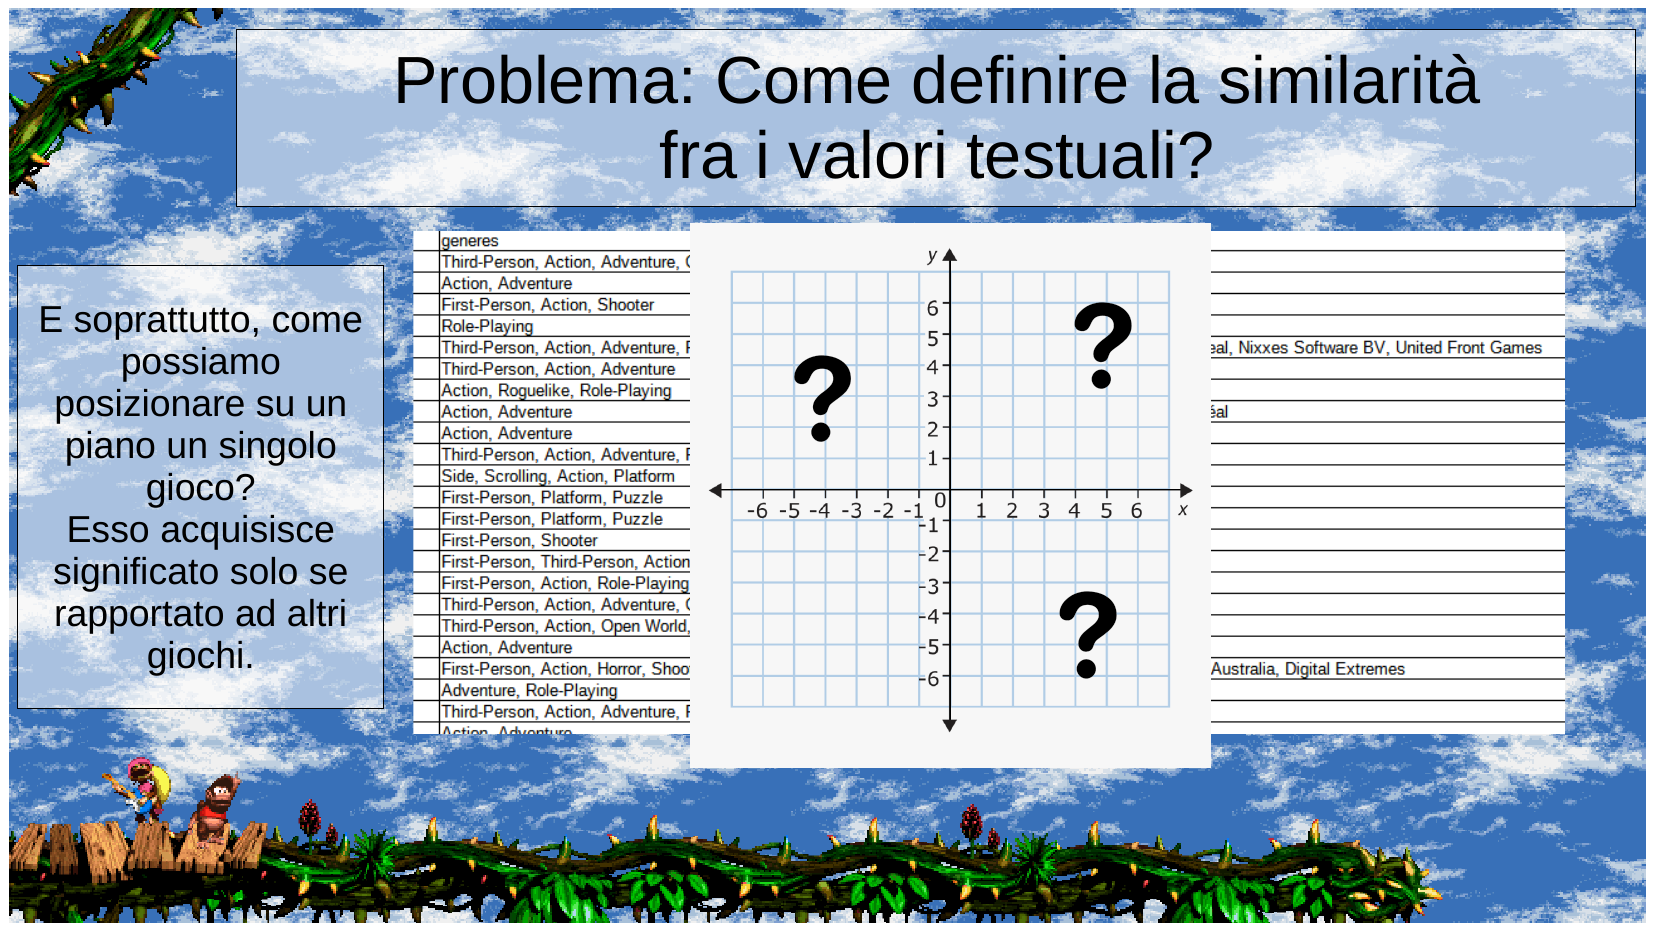

# Problema: Come definire la similarità
fra i valori testuali?
E soprattutto, come possiamo posizionare su un piano un singolo gioco?
Esso acquisisce significato solo se rapportato ad altri giochi.